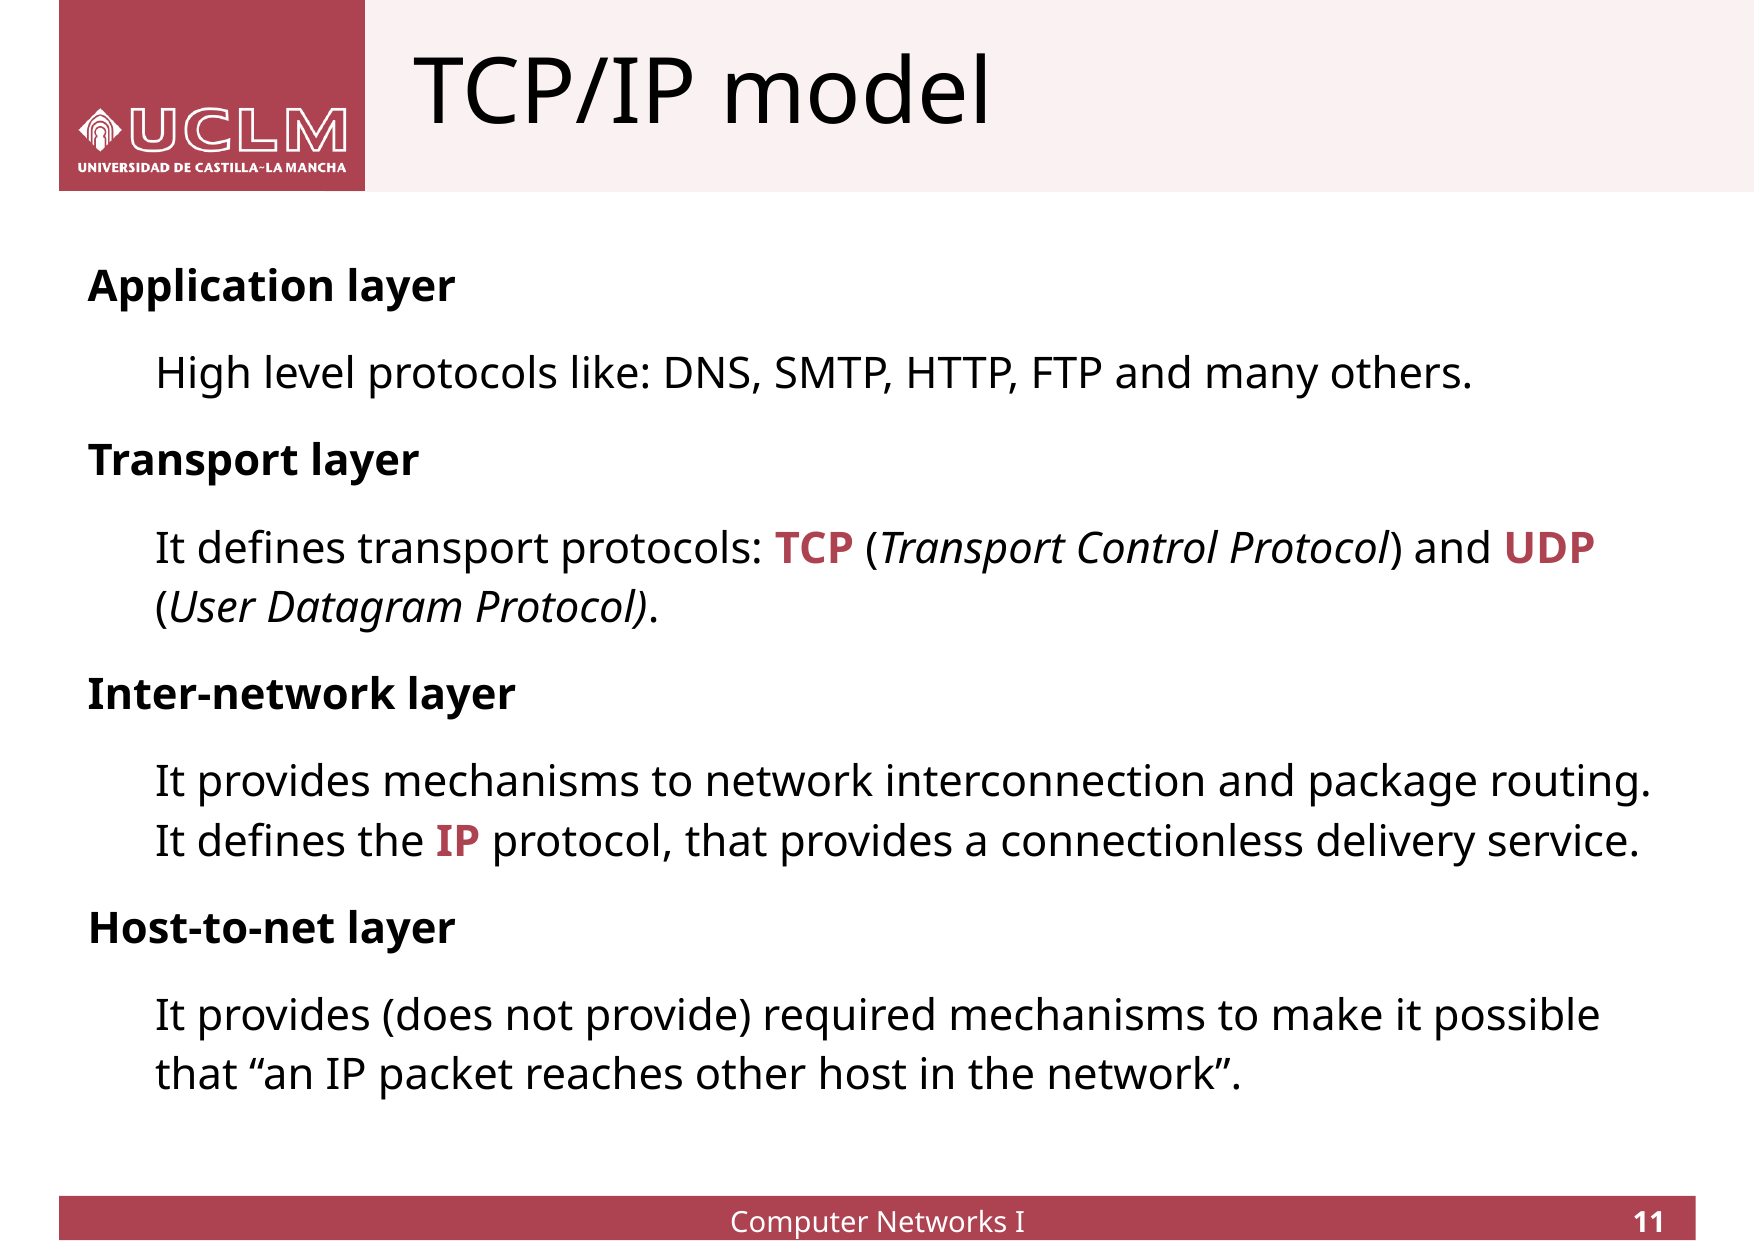

# TCP/IP model
Application layer
High level protocols like: DNS, SMTP, HTTP, FTP and many others.
Transport layer
It defines transport protocols: TCP (Transport Control Protocol) and UDP (User Datagram Protocol).
Inter-network layer
It provides mechanisms to network interconnection and package routing. It defines the IP protocol, that provides a connectionless delivery service.
Host-to-net layer
It provides (does not provide) required mechanisms to make it possible that “an IP packet reaches other host in the network”.
Computer Networks I
11